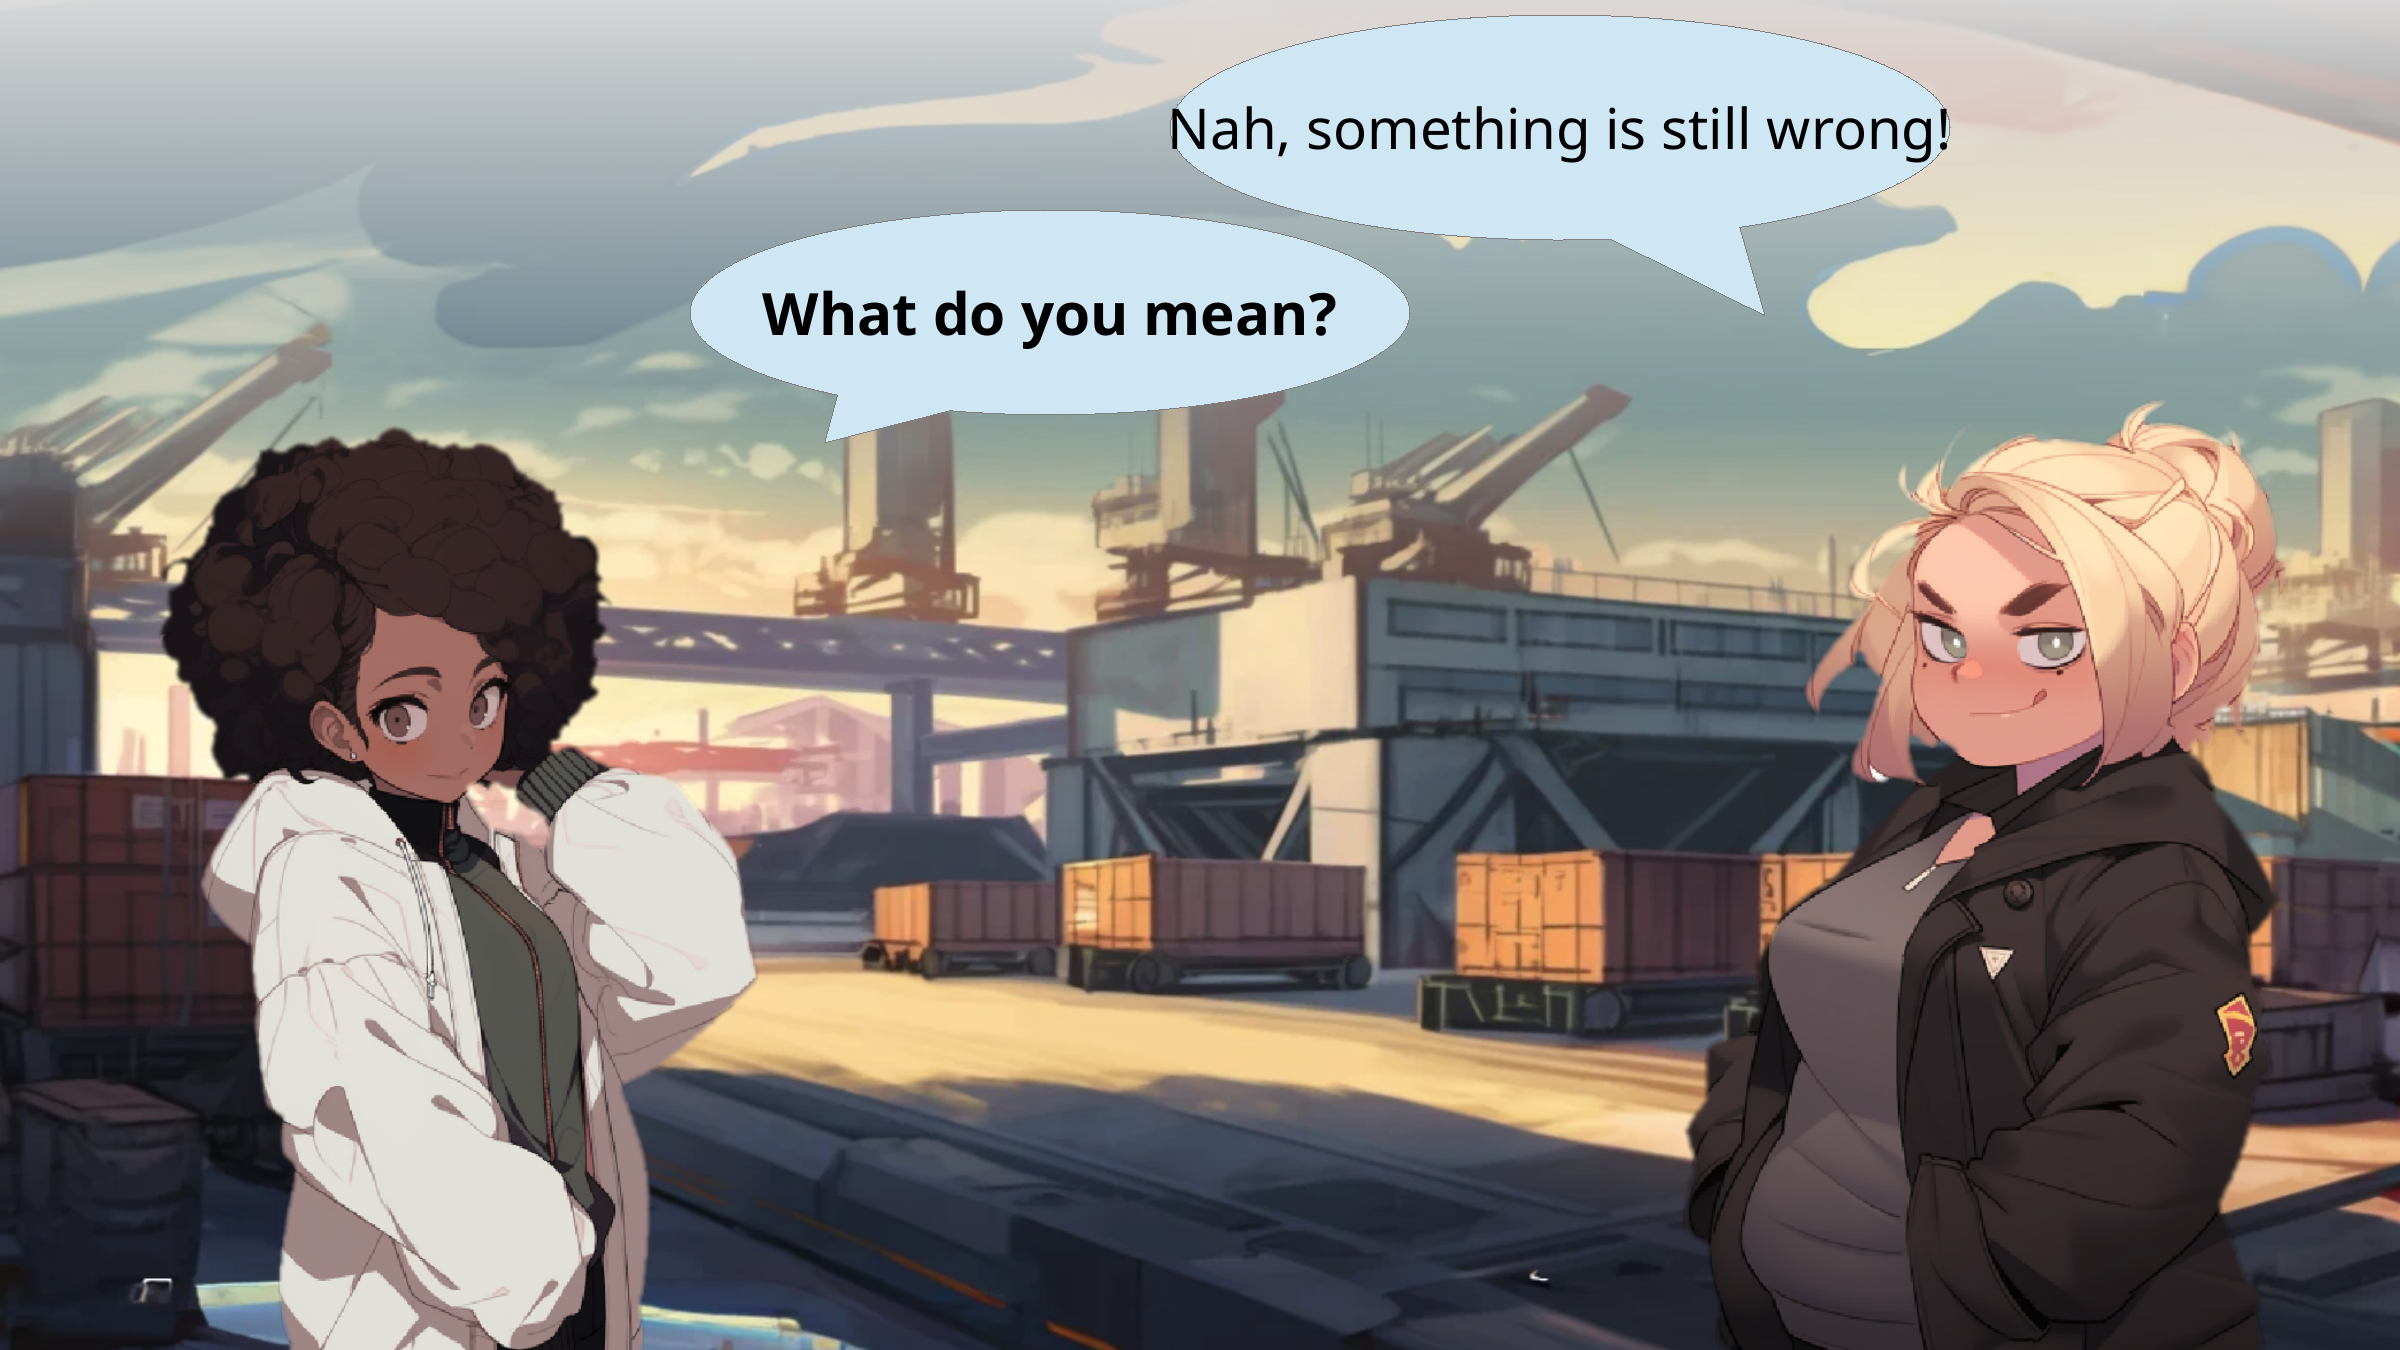

Nah, something is still wrong!
What do you mean?